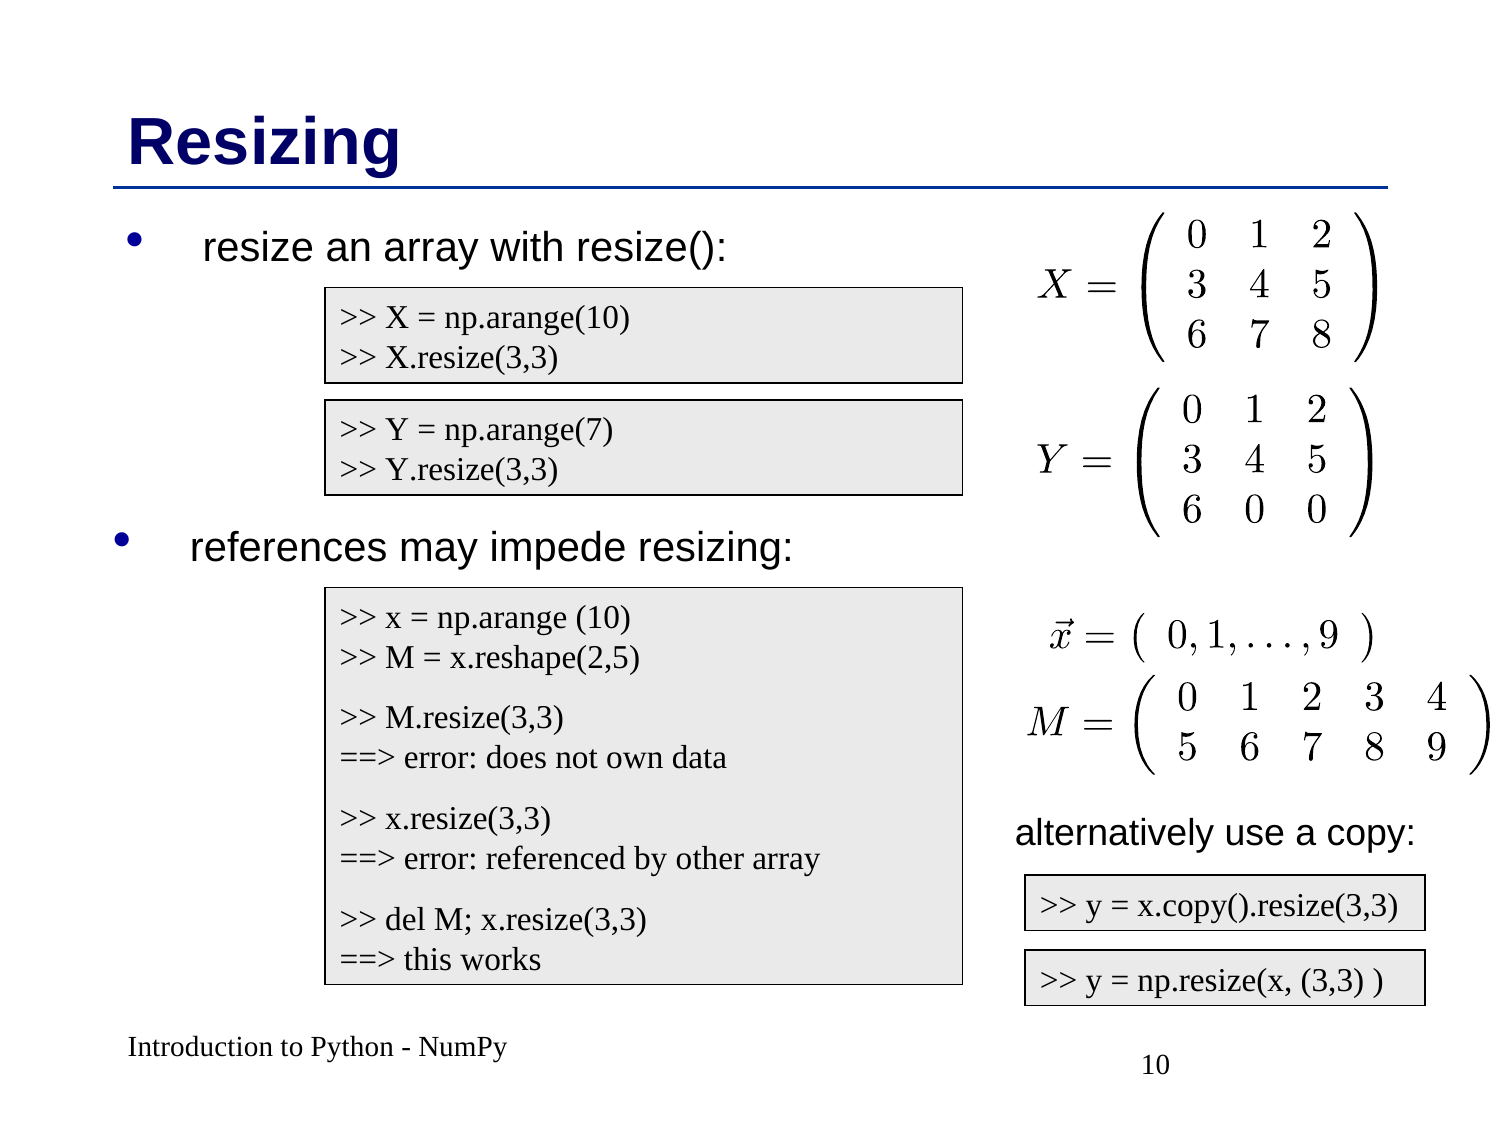

# Resizing
resize an array with resize():
>> X = np.arange(10)
>> X.resize(3,3)
>> Y = np.arange(7)
>> Y.resize(3,3)
references may impede resizing:
>> x = np.arange (10)
>> M = x.reshape(2,5)
>> M.resize(3,3)
==> error: does not own data
>> x.resize(3,3)
==> error: referenced by other array
>> del M; x.resize(3,3)
==> this works
alternatively use a copy:
>> y = x.copy().resize(3,3)
>> y = np.resize(x, (3,3) )
Introduction to Python - NumPy